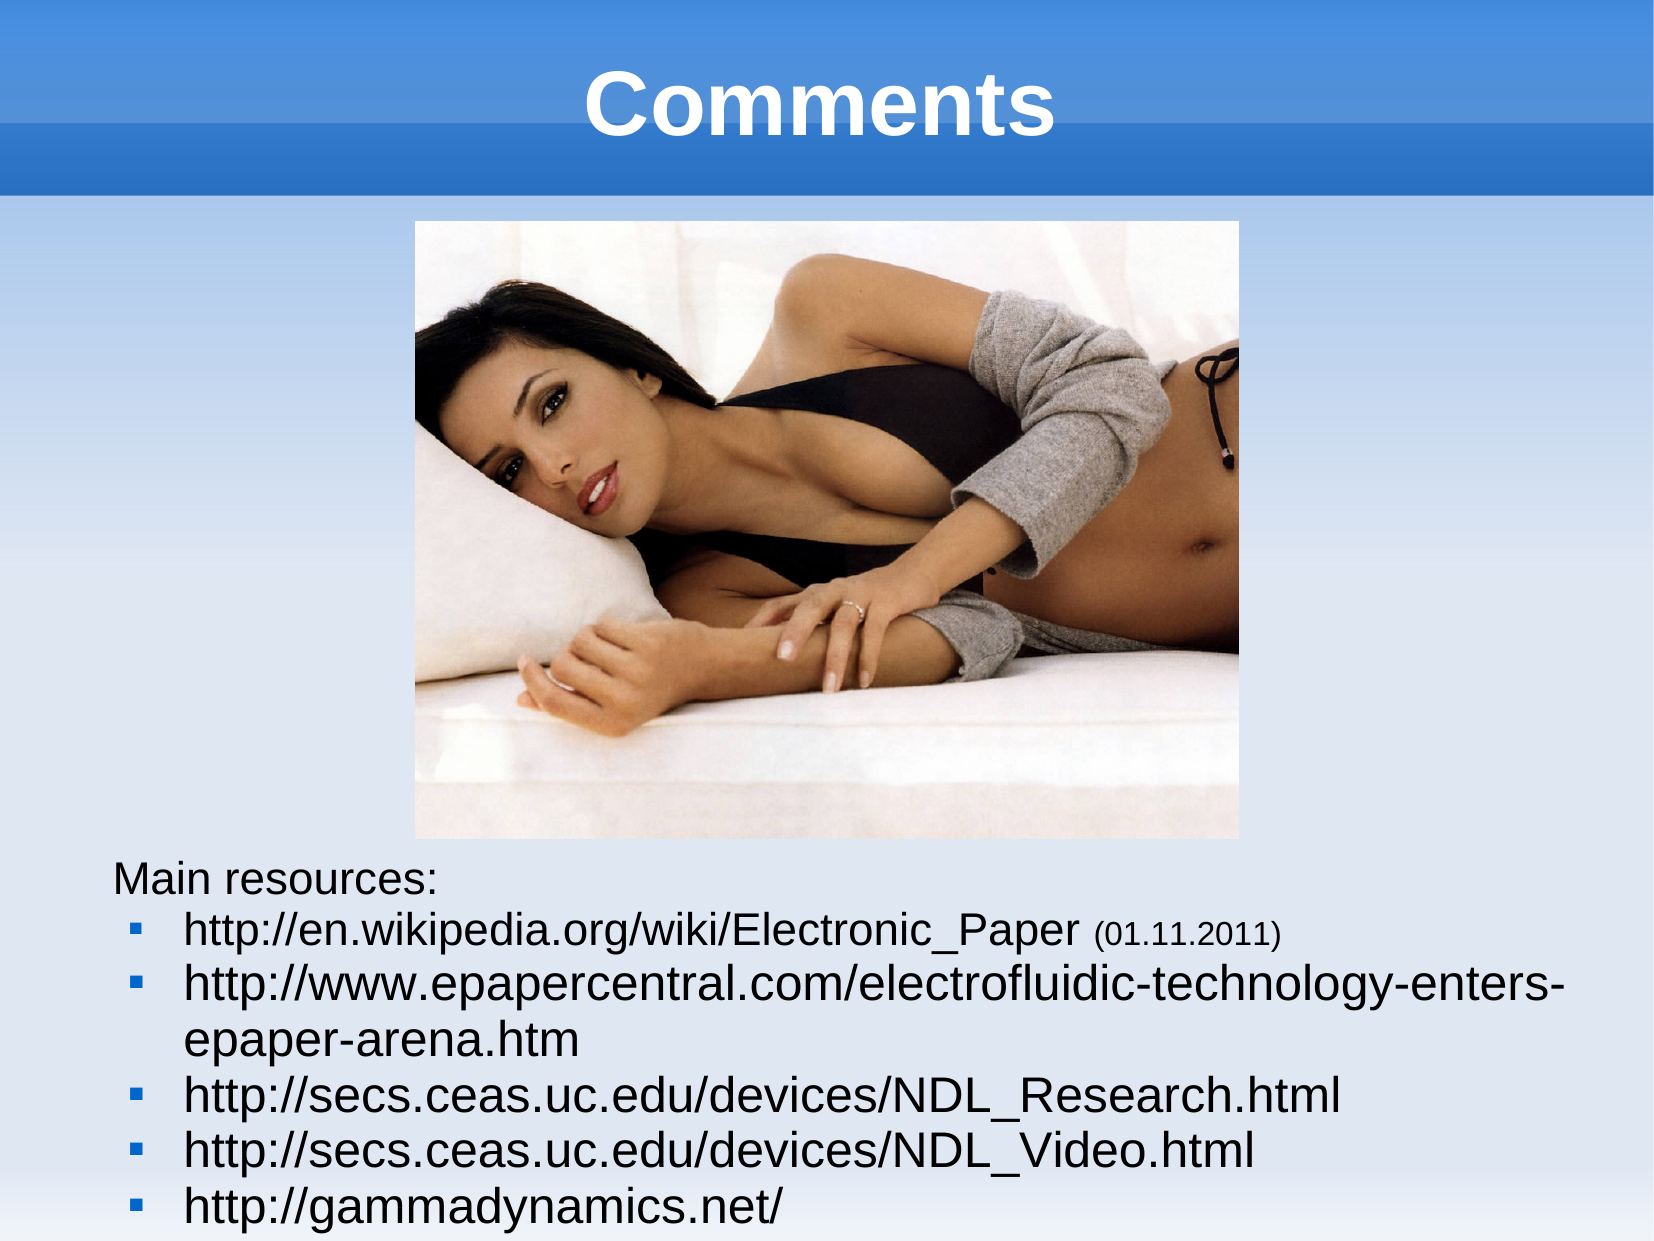

# Comments
Main resources:
http://en.wikipedia.org/wiki/Electronic_Paper (01.11.2011)
http://www.epapercentral.com/electrofluidic-technology-enters-epaper-arena.htm
http://secs.ceas.uc.edu/devices/NDL_Research.html
http://secs.ceas.uc.edu/devices/NDL_Video.html
http://gammadynamics.net/